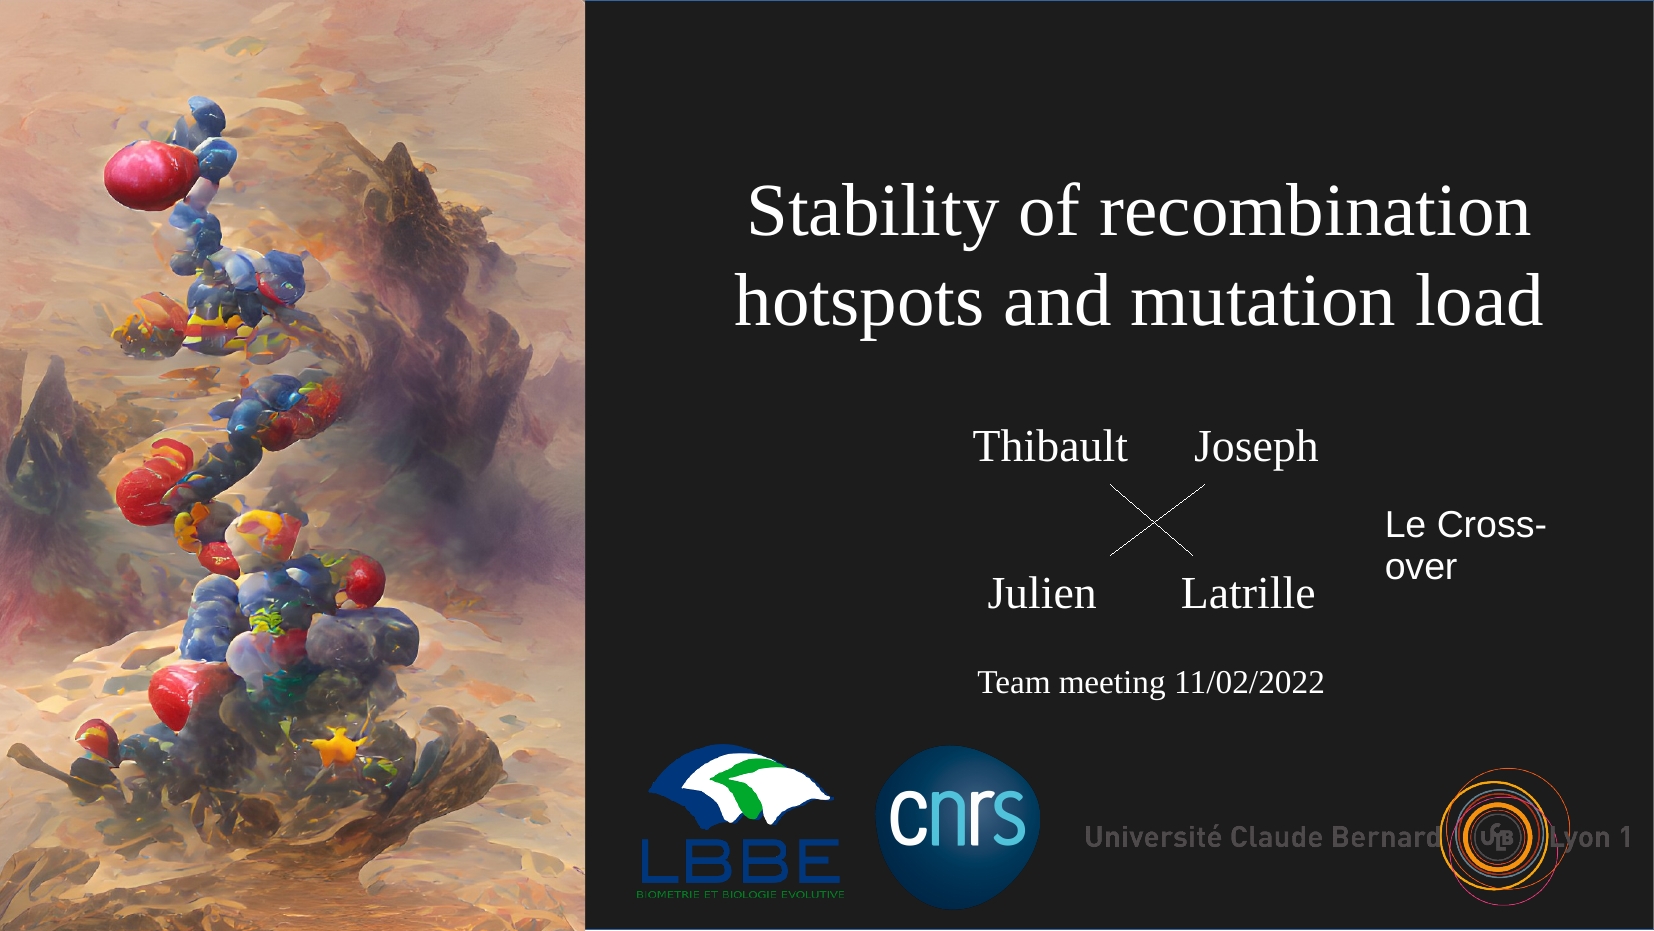

Stability of recombination hotspots and mutation load
Thibault 	Joseph
Julien 	 Latrille
Team meeting 11/02/2022
Le Cross-over